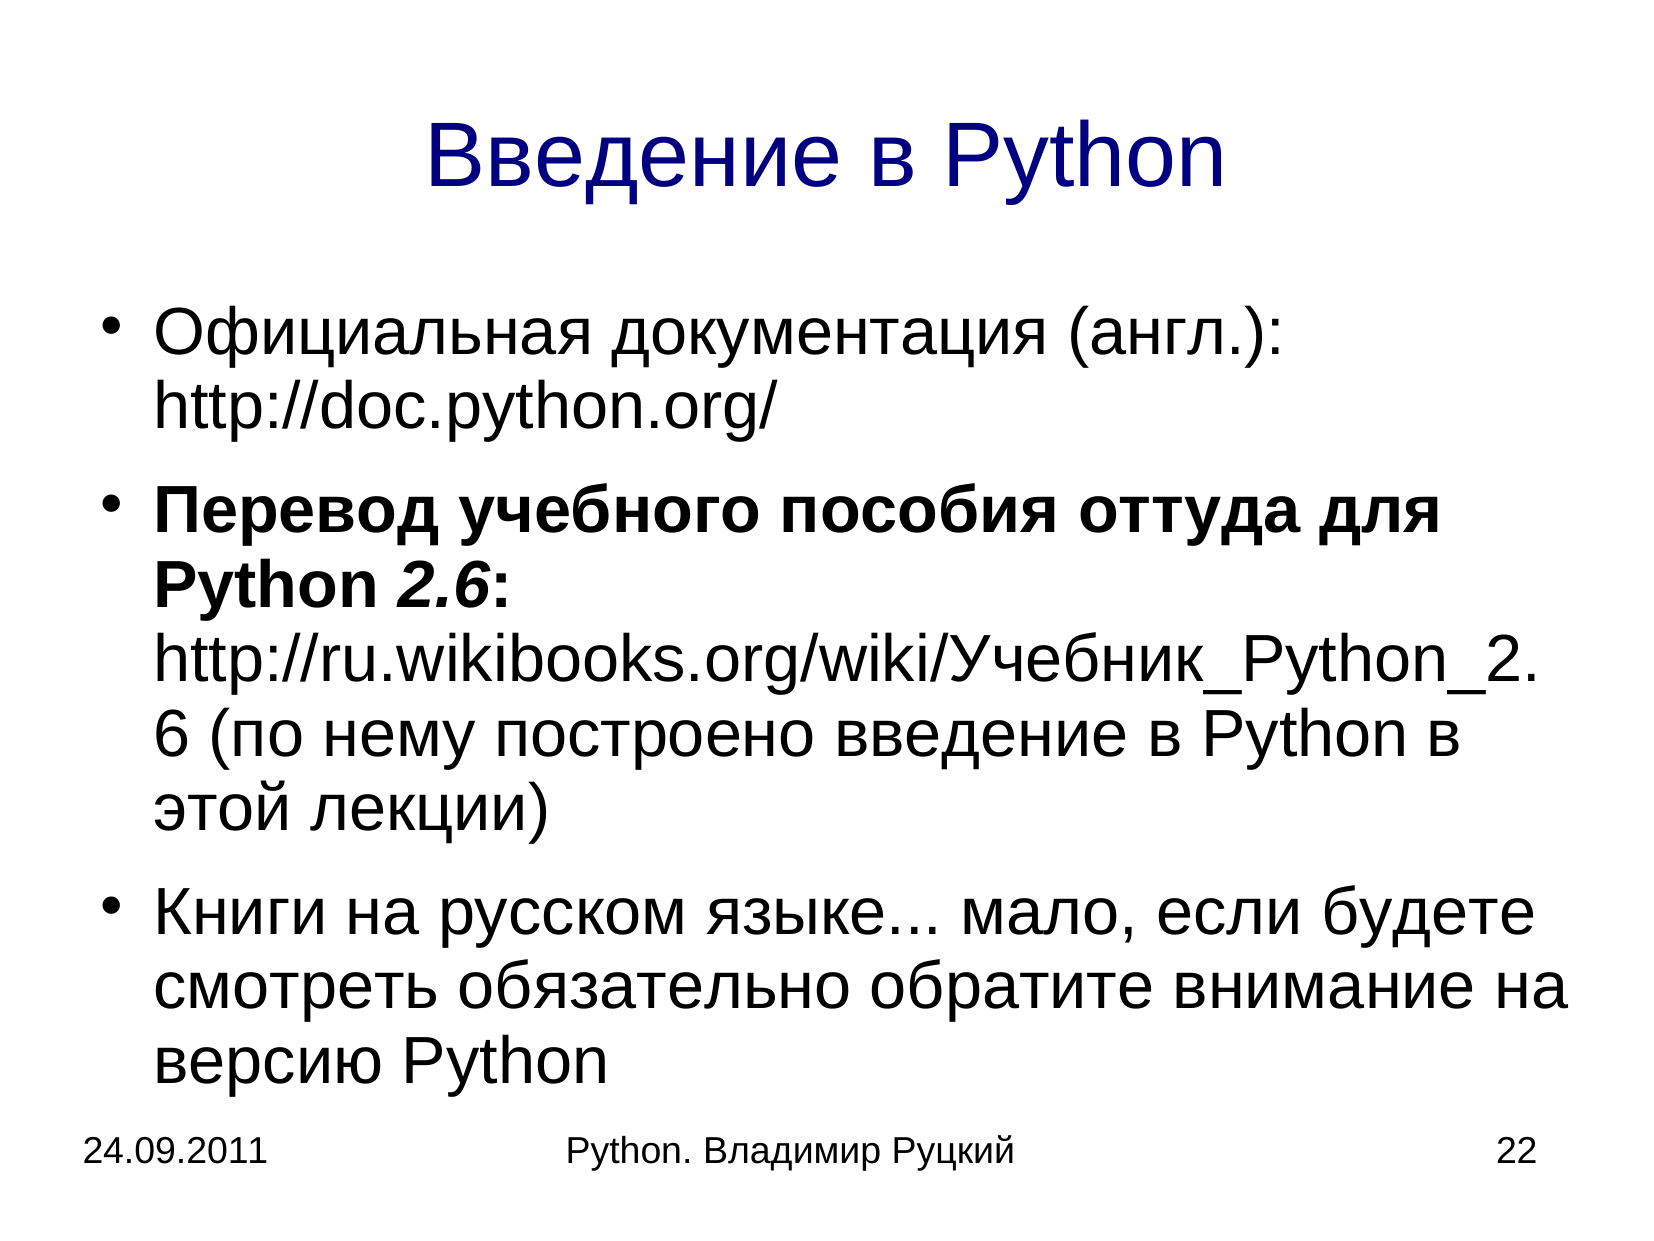

# Введение в Python
Официальная документация (англ.): http://doc.python.org/
Перевод учебного пособия оттуда для Python 2.6: http://ru.wikibooks.org/wiki/Учебник_Python_2.6 (по нему построено введение в Python в этой лекции)
Книги на русском языке... мало, если будете смотреть обязательно обратите внимание на версию Python
24.09.2011
Python. Владимир Руцкий
22